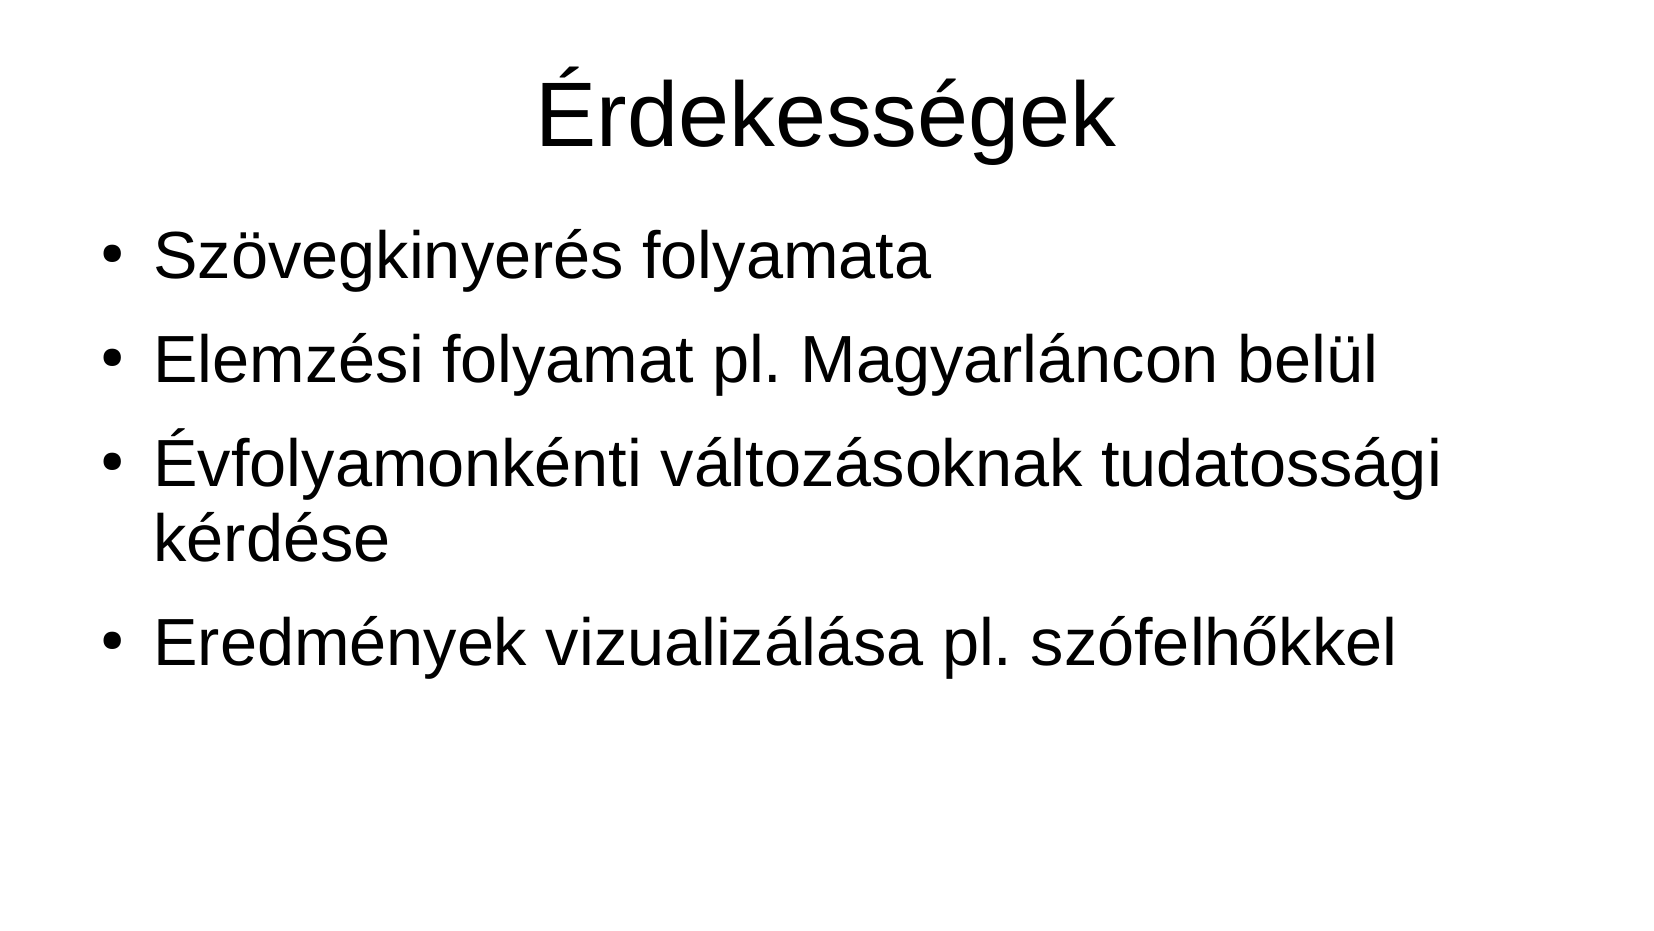

# Érdekességek
Szövegkinyerés folyamata
Elemzési folyamat pl. Magyarláncon belül
Évfolyamonkénti változásoknak tudatossági kérdése
Eredmények vizualizálása pl. szófelhőkkel